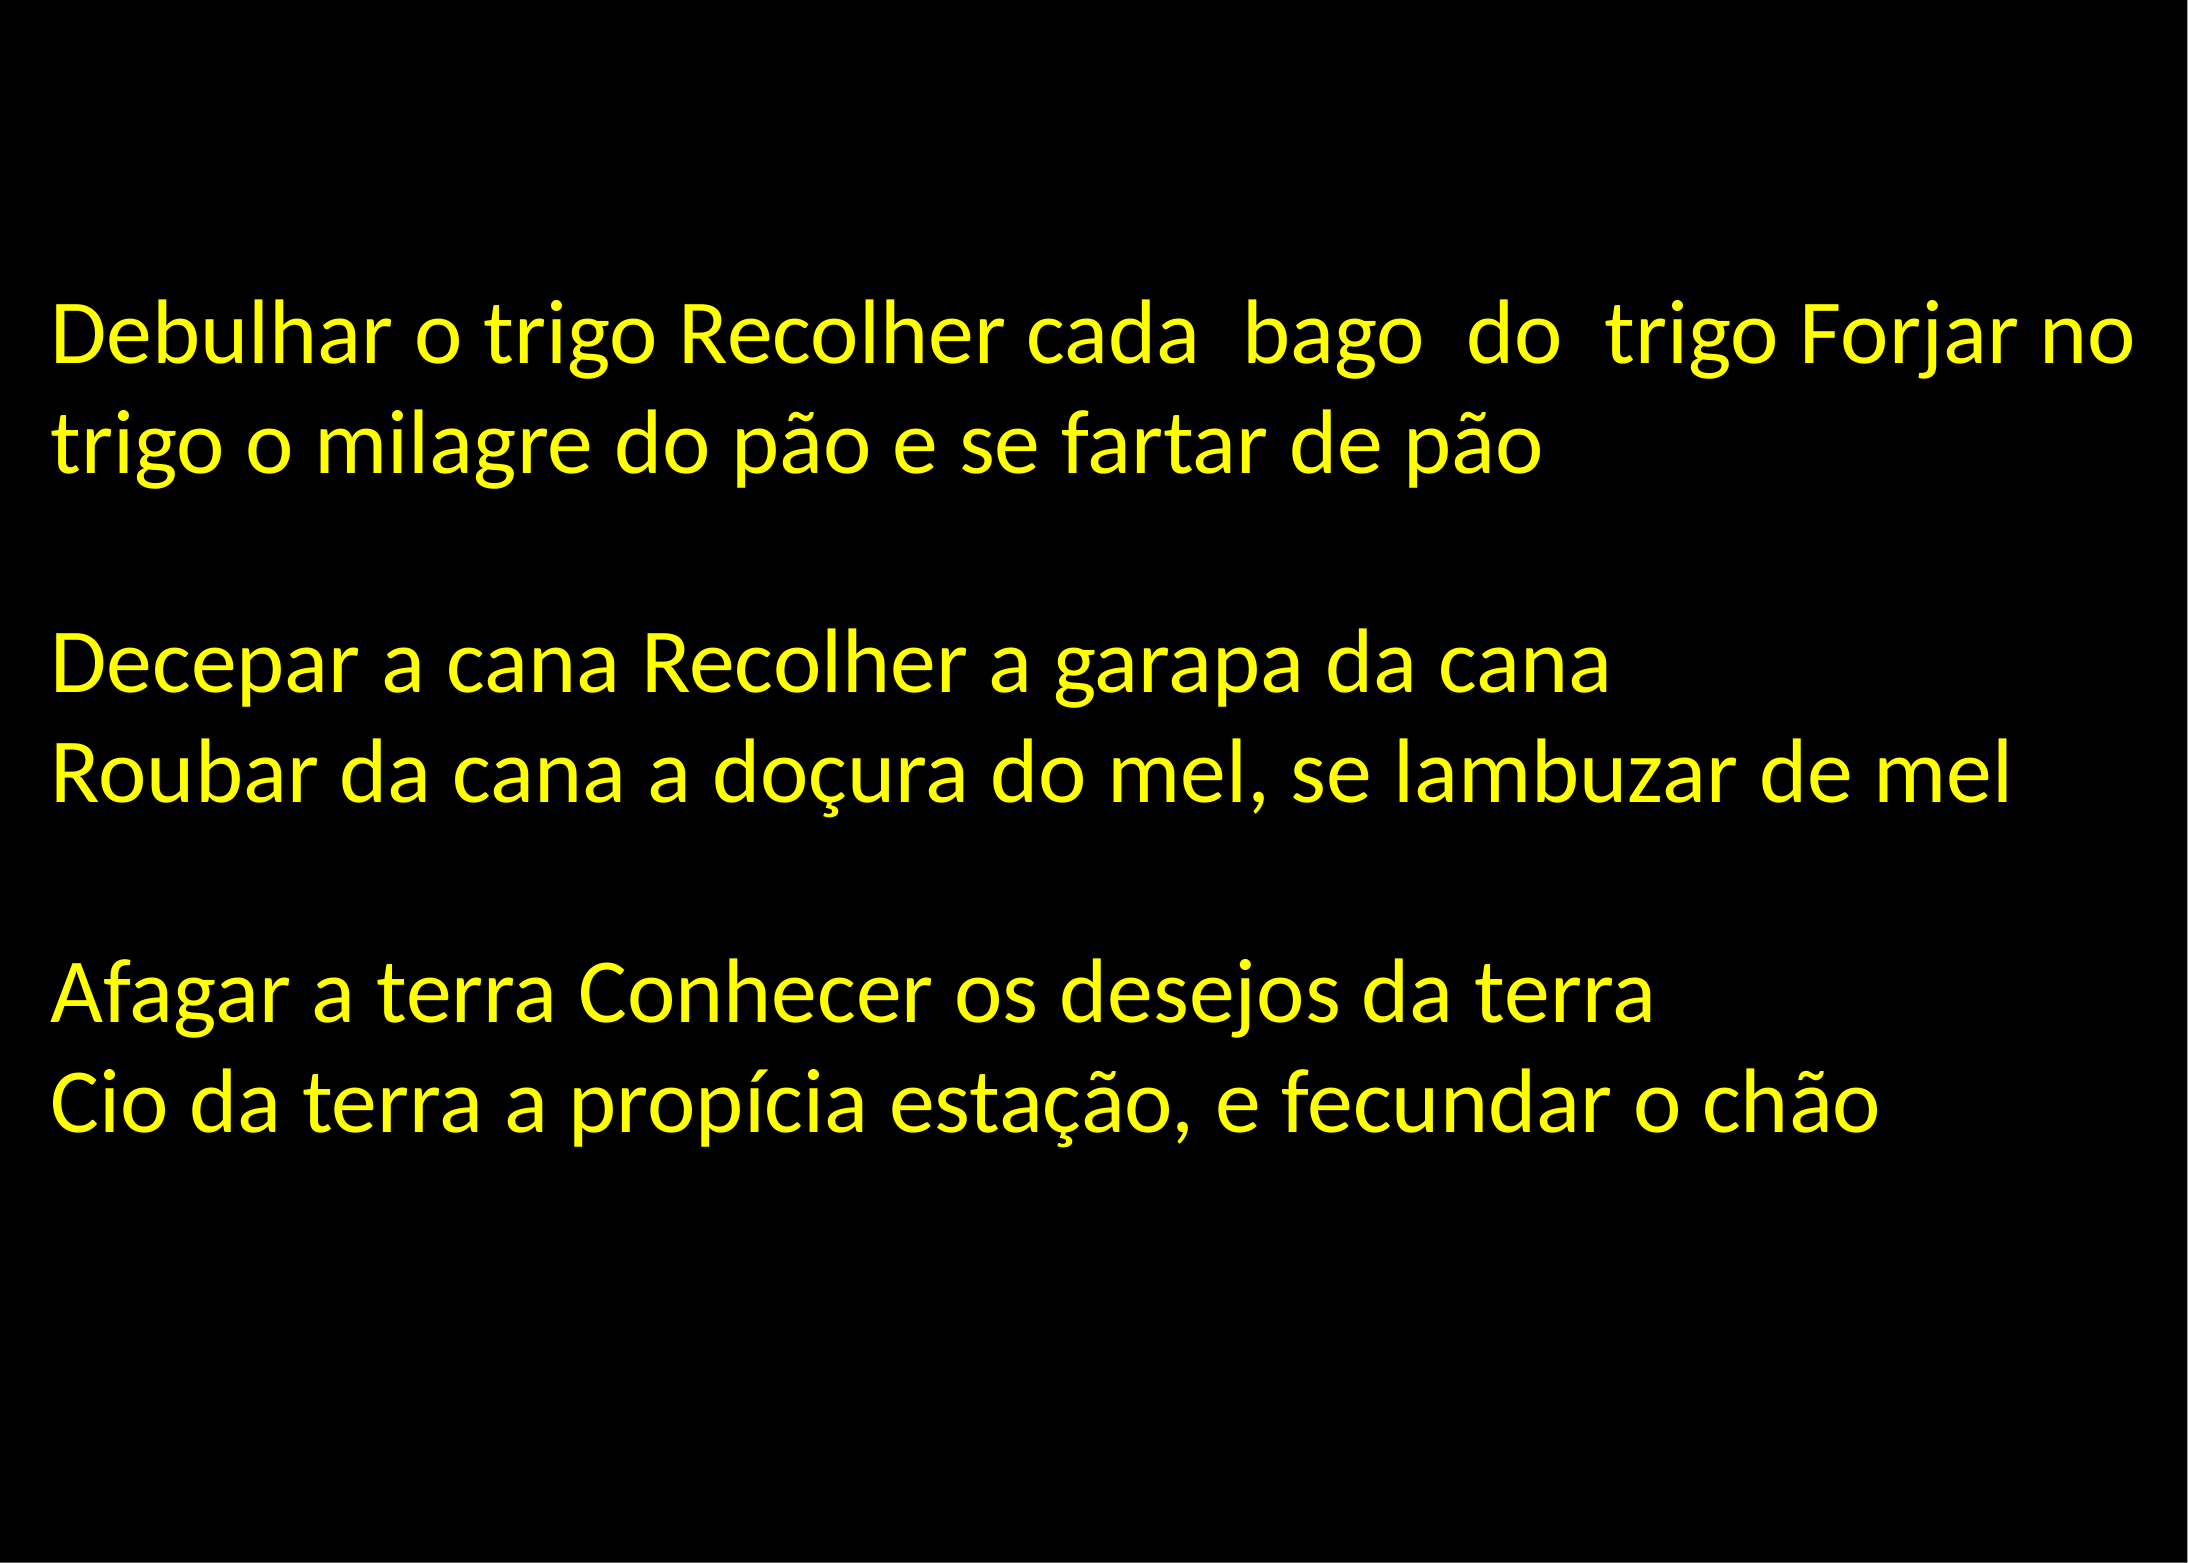

# Debulhar o trigo Recolher cada bago do trigo Forjar no trigo o milagre do pão e se fartar de pão Decepar a cana Recolher a garapa da cana Roubar da cana a doçura do mel, se lambuzar de mel Afagar a terra Conhecer os desejos da terra Cio da terra a propícia estação, e fecundar o chão